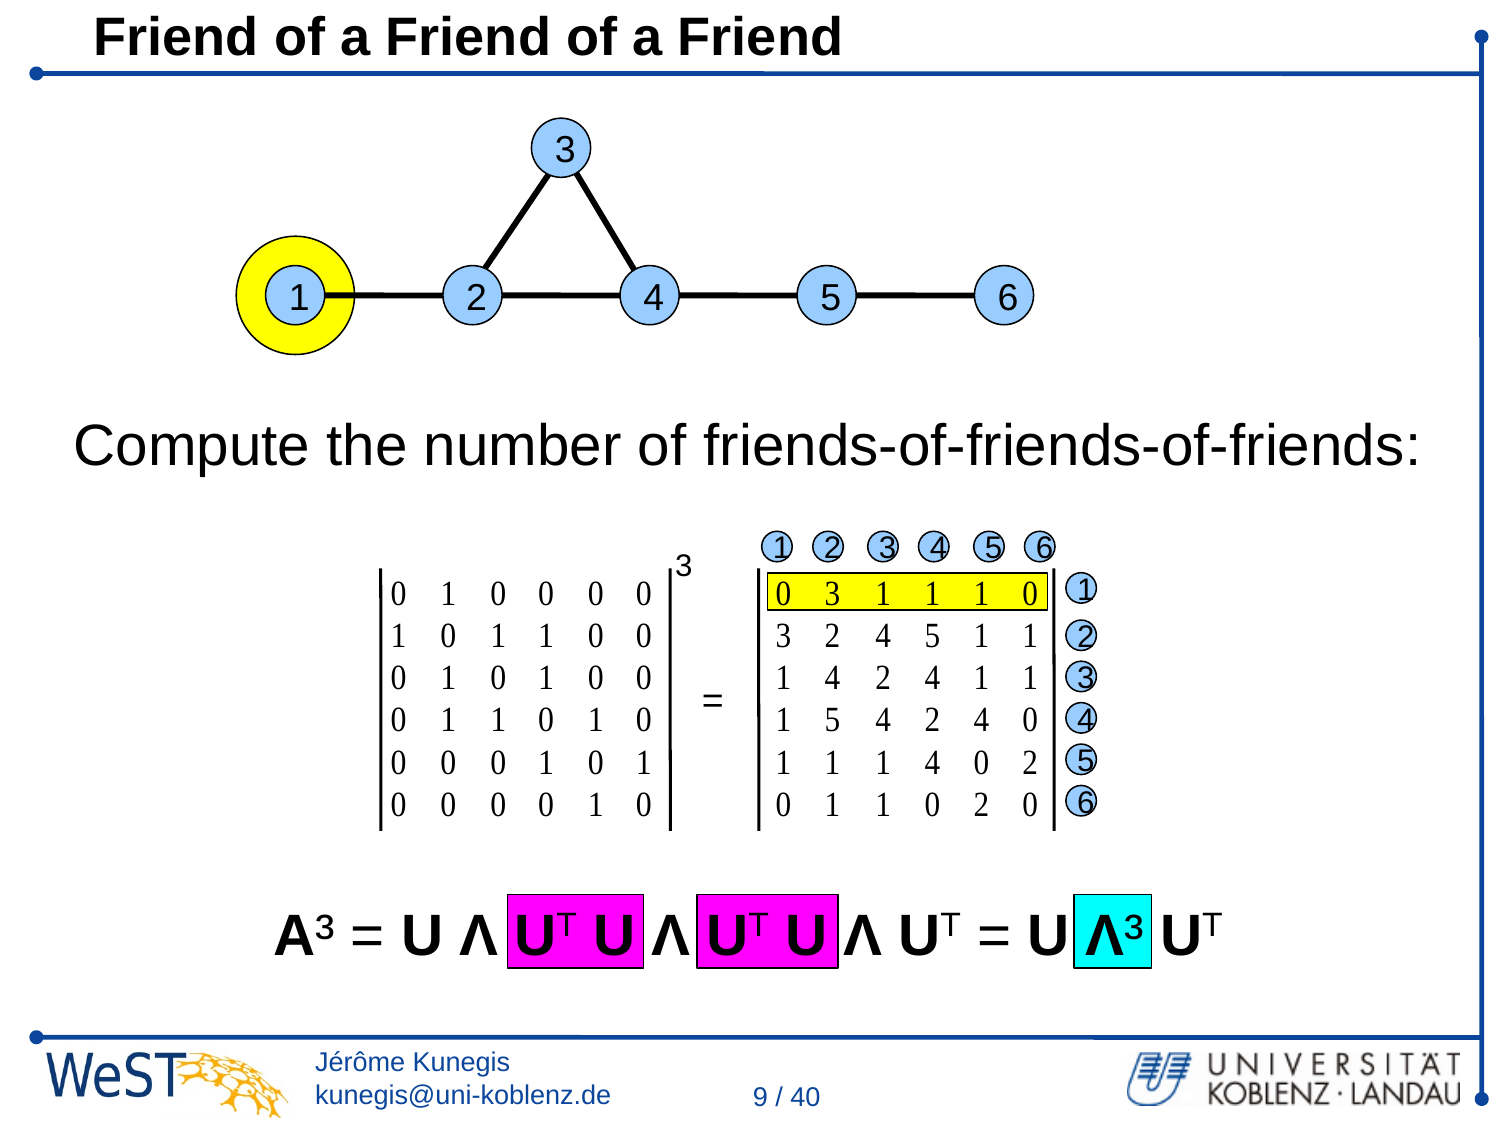

Friend of a Friend of a Friend
3
1
2
4
5
6
Compute the number of friends-of-friends-of-friends:
A³ = U Λ UT U Λ UT U Λ UT = U Λ³ UT
1
2
3
4
5
6
3
1
2
3
=
4
5
6